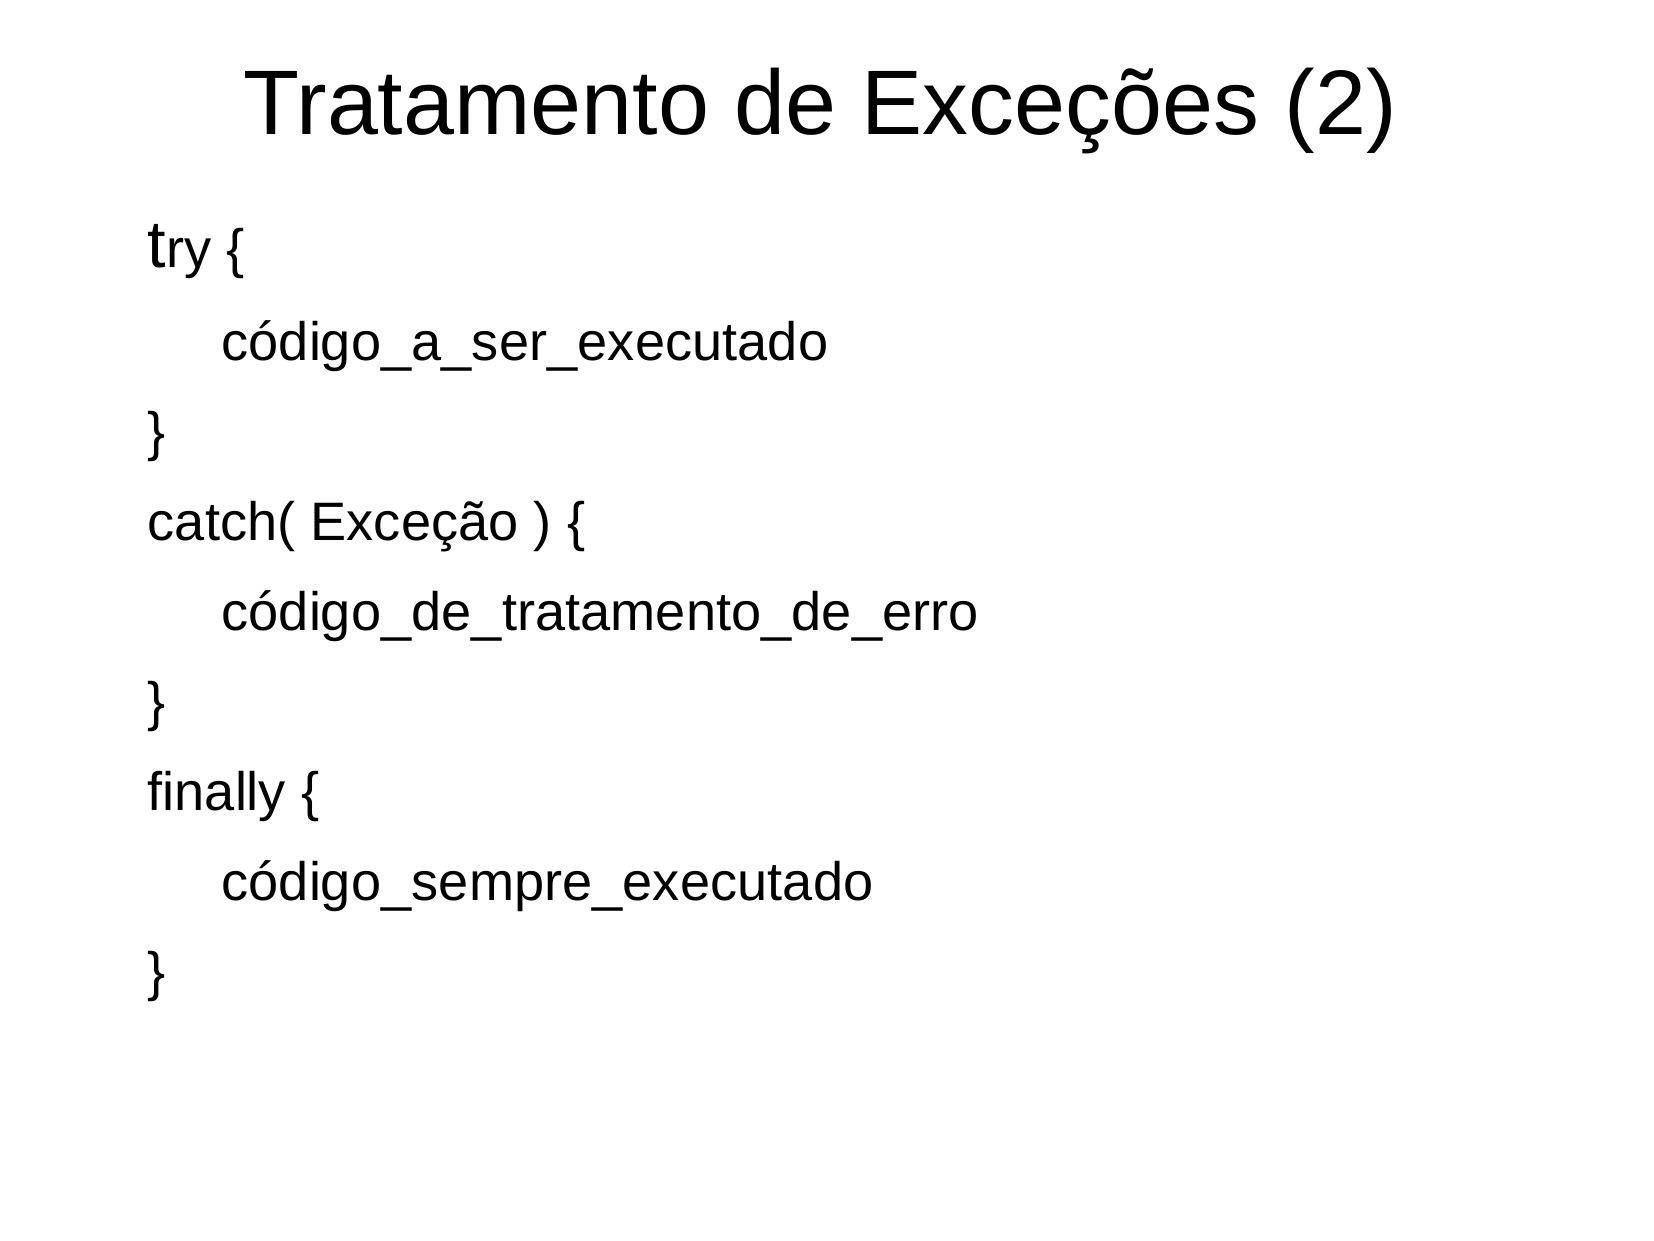

# Tratamento de Exceções (2)
try {
	código_a_ser_executado
}
catch( Exceção ) {
	código_de_tratamento_de_erro
}
finally {
	código_sempre_executado
}